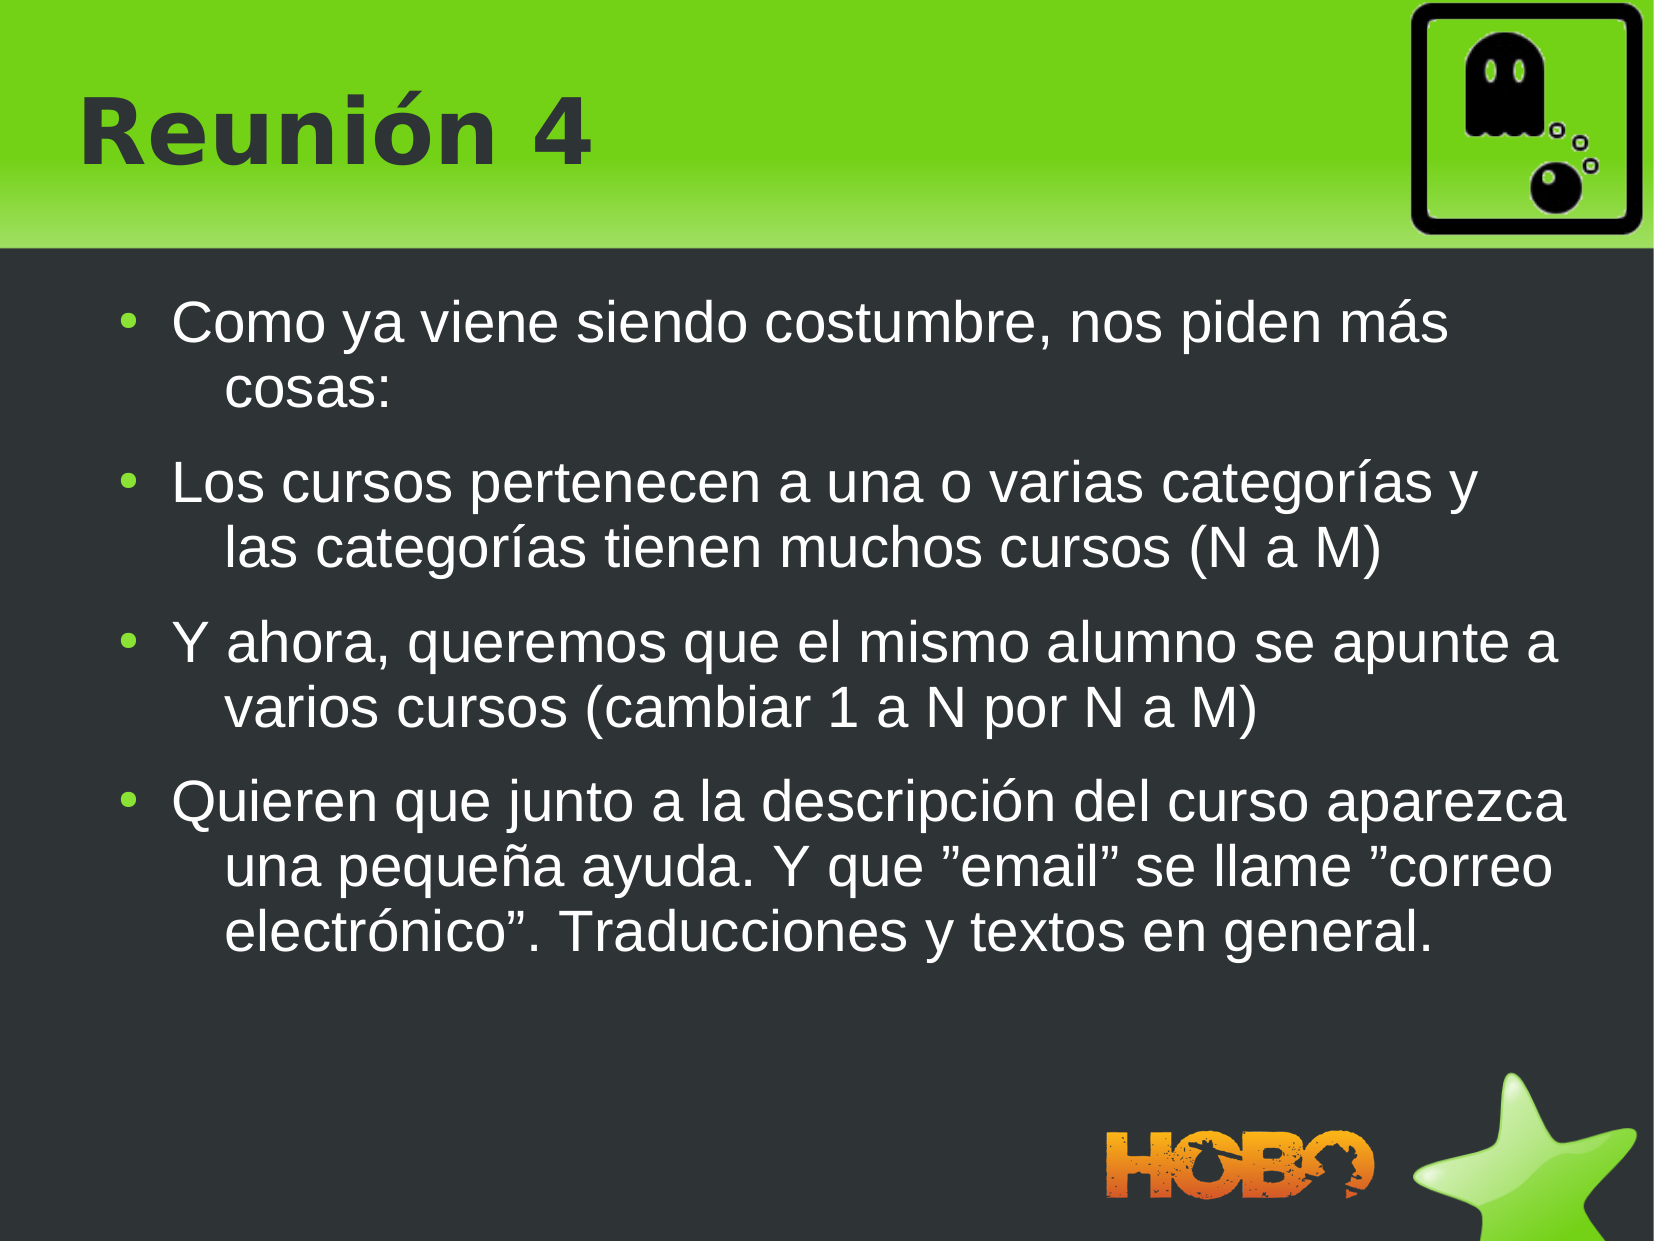

# Reunión 4
Como ya viene siendo costumbre, nos piden más cosas:
Los cursos pertenecen a una o varias categorías y las categorías tienen muchos cursos (N a M)
Y ahora, queremos que el mismo alumno se apunte a varios cursos (cambiar 1 a N por N a M)
Quieren que junto a la descripción del curso aparezca una pequeña ayuda. Y que ”email” se llame ”correo electrónico”. Traducciones y textos en general.